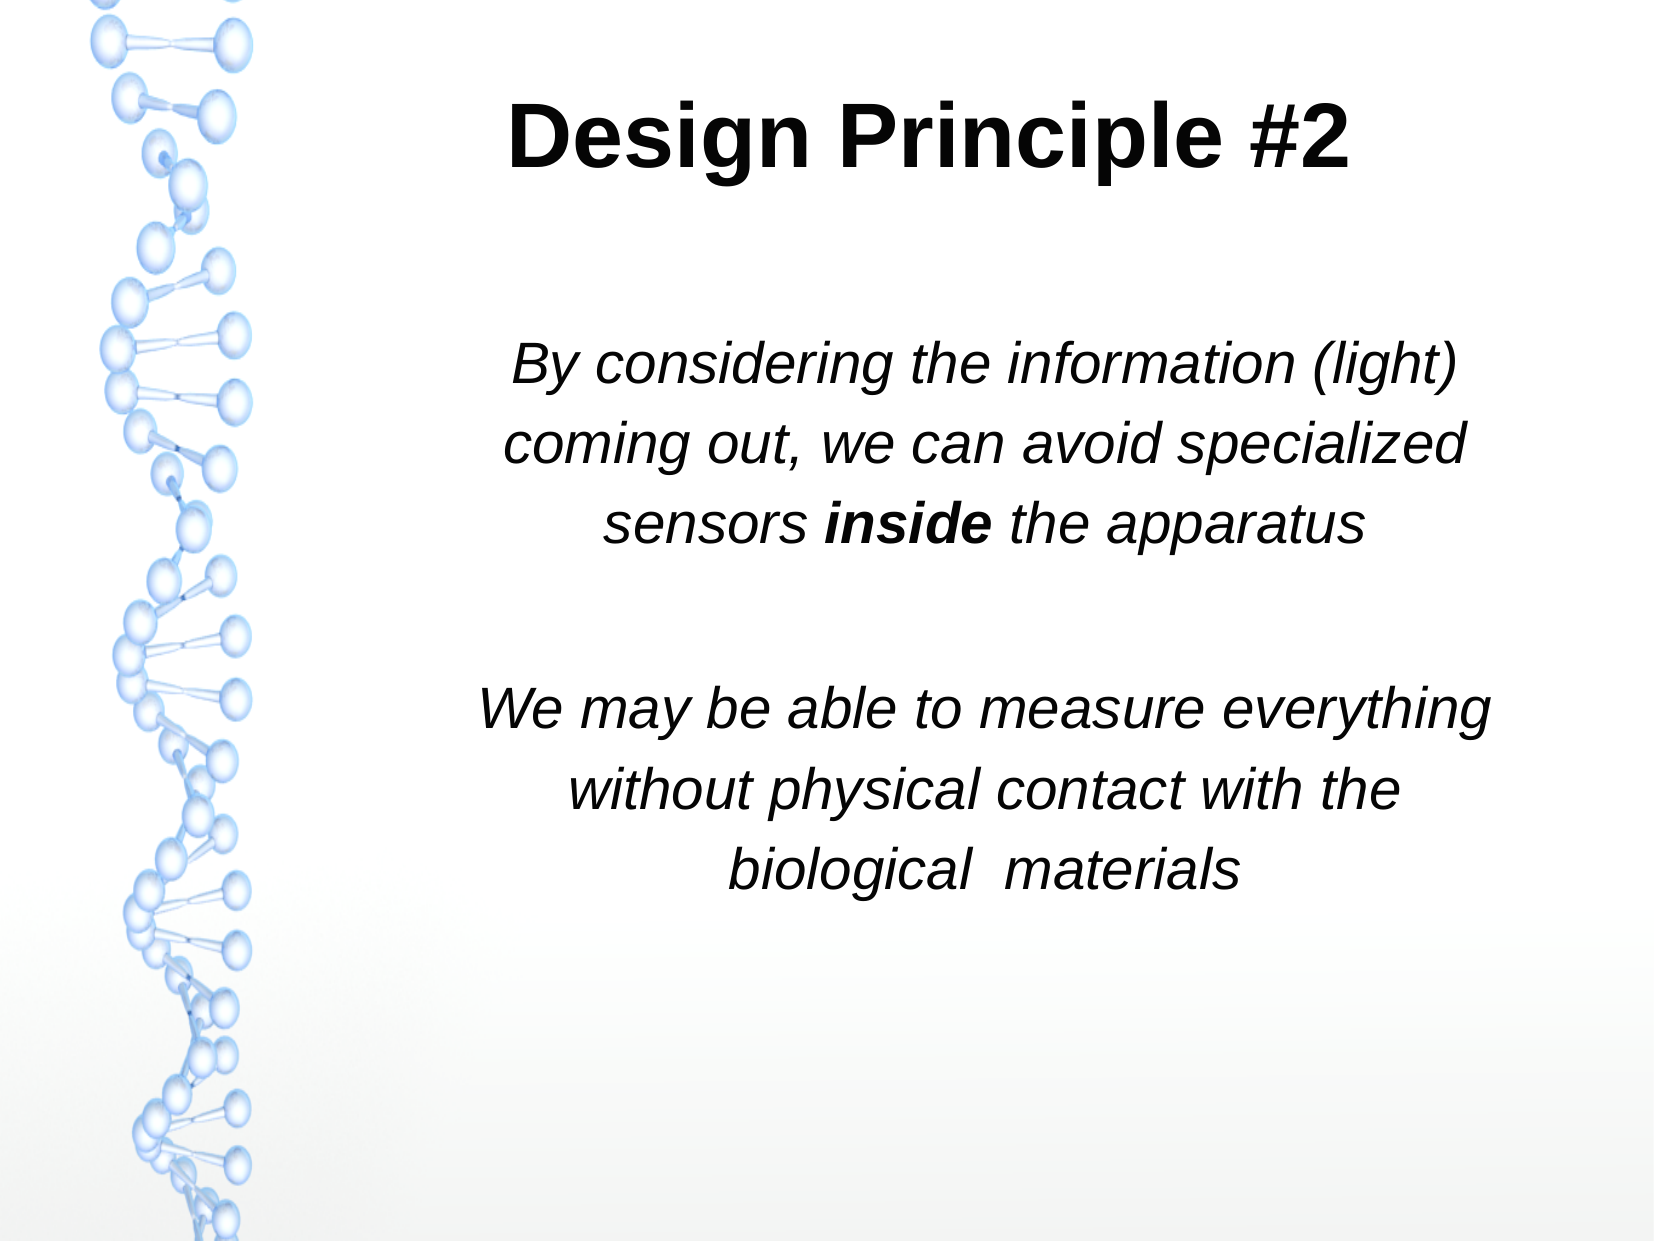

# Design Principle #2
By considering the information (light) coming out, we can avoid specialized sensors inside the apparatus
We may be able to measure everything without physical contact with the biological materials